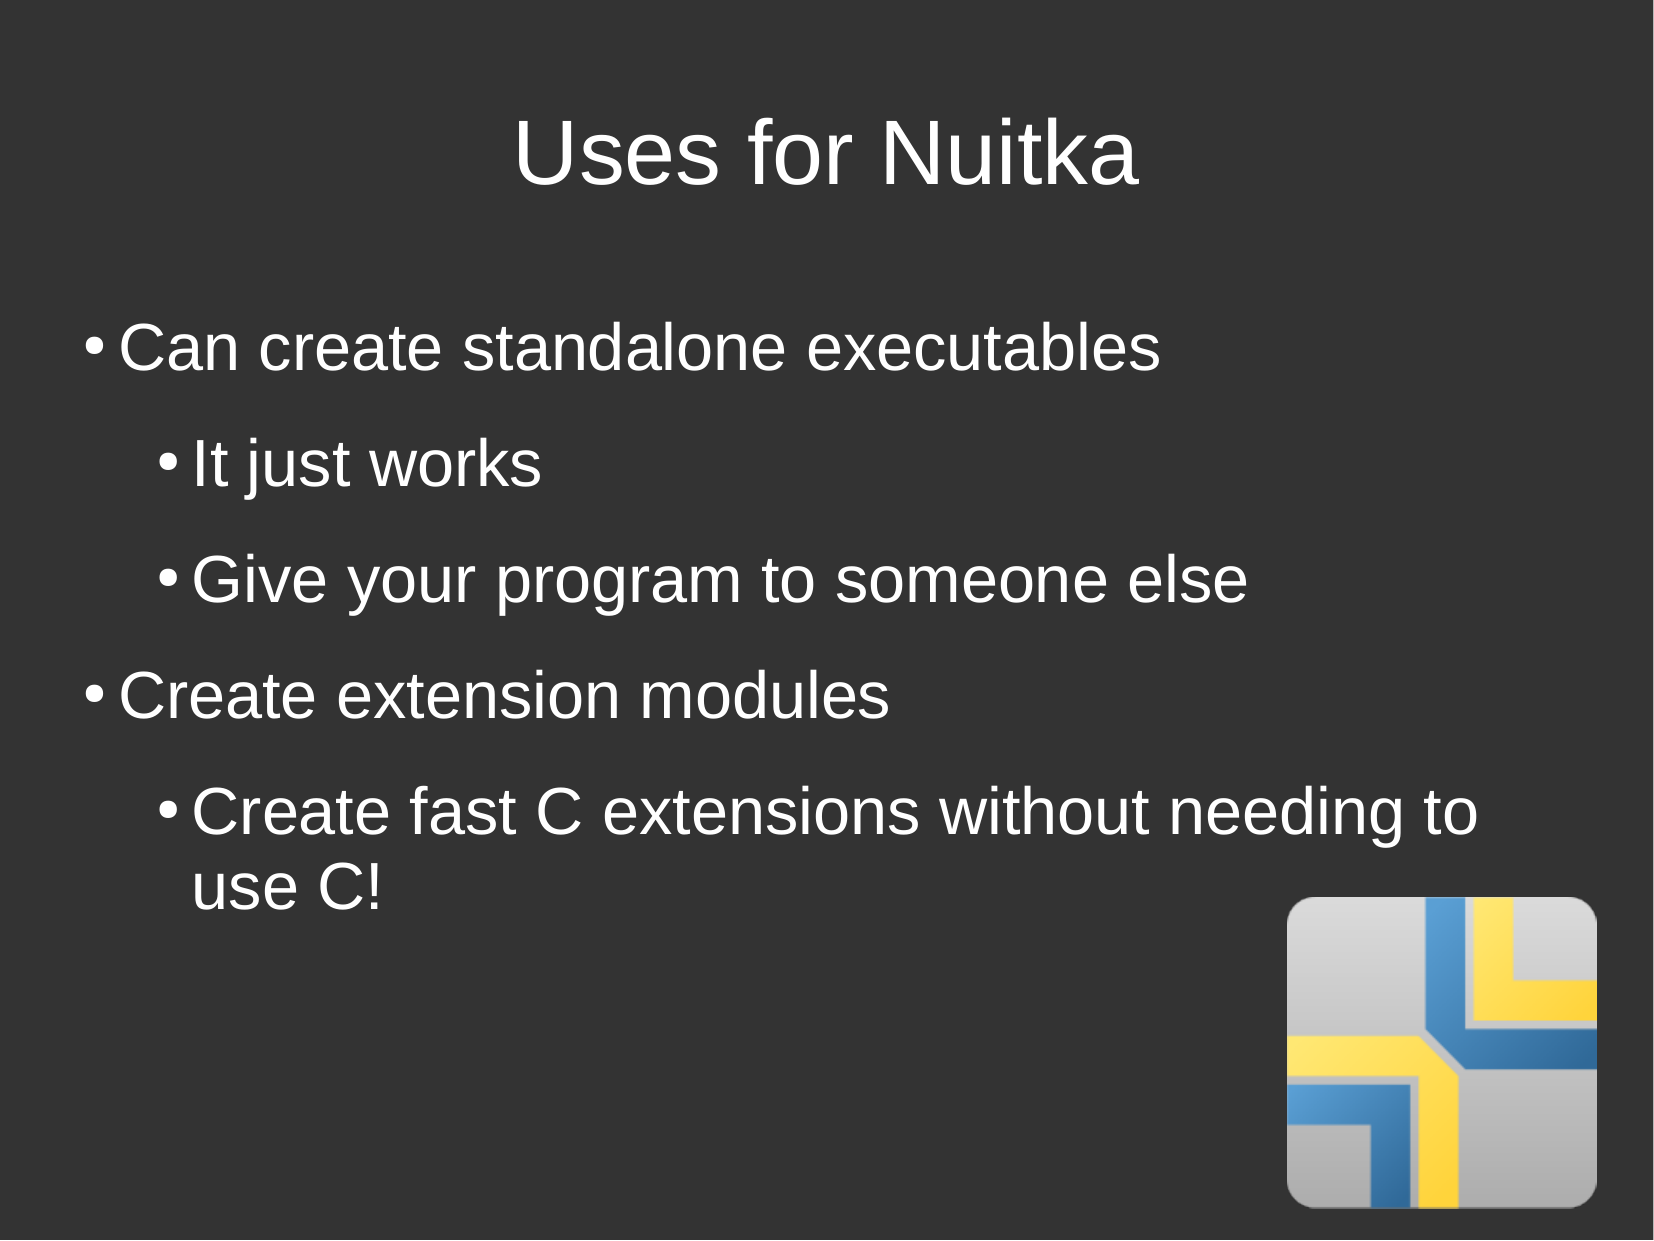

# Uses for Nuitka
Can create standalone executables
It just works
Give your program to someone else
Create extension modules
Create fast C extensions without needing to use C!